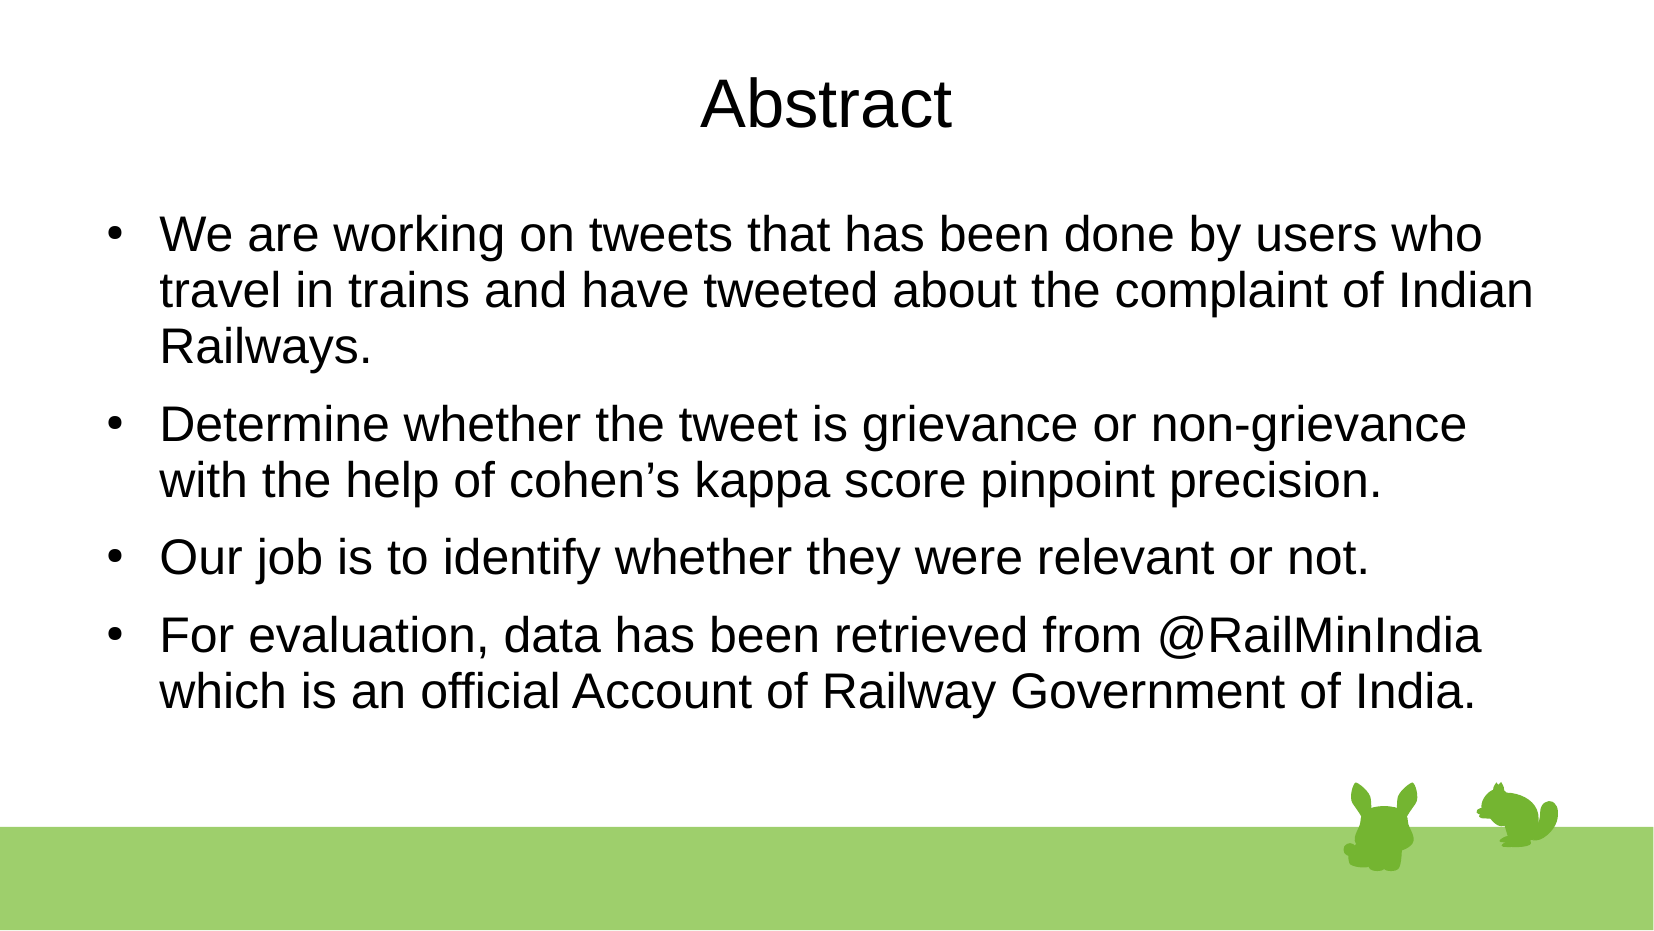

# Abstract
We are working on tweets that has been done by users who travel in trains and have tweeted about the complaint of Indian Railways.
Determine whether the tweet is grievance or non-grievance with the help of cohen’s kappa score pinpoint precision.
Our job is to identify whether they were relevant or not.
For evaluation, data has been retrieved from @RailMinIndia which is an official Account of Railway Government of India.